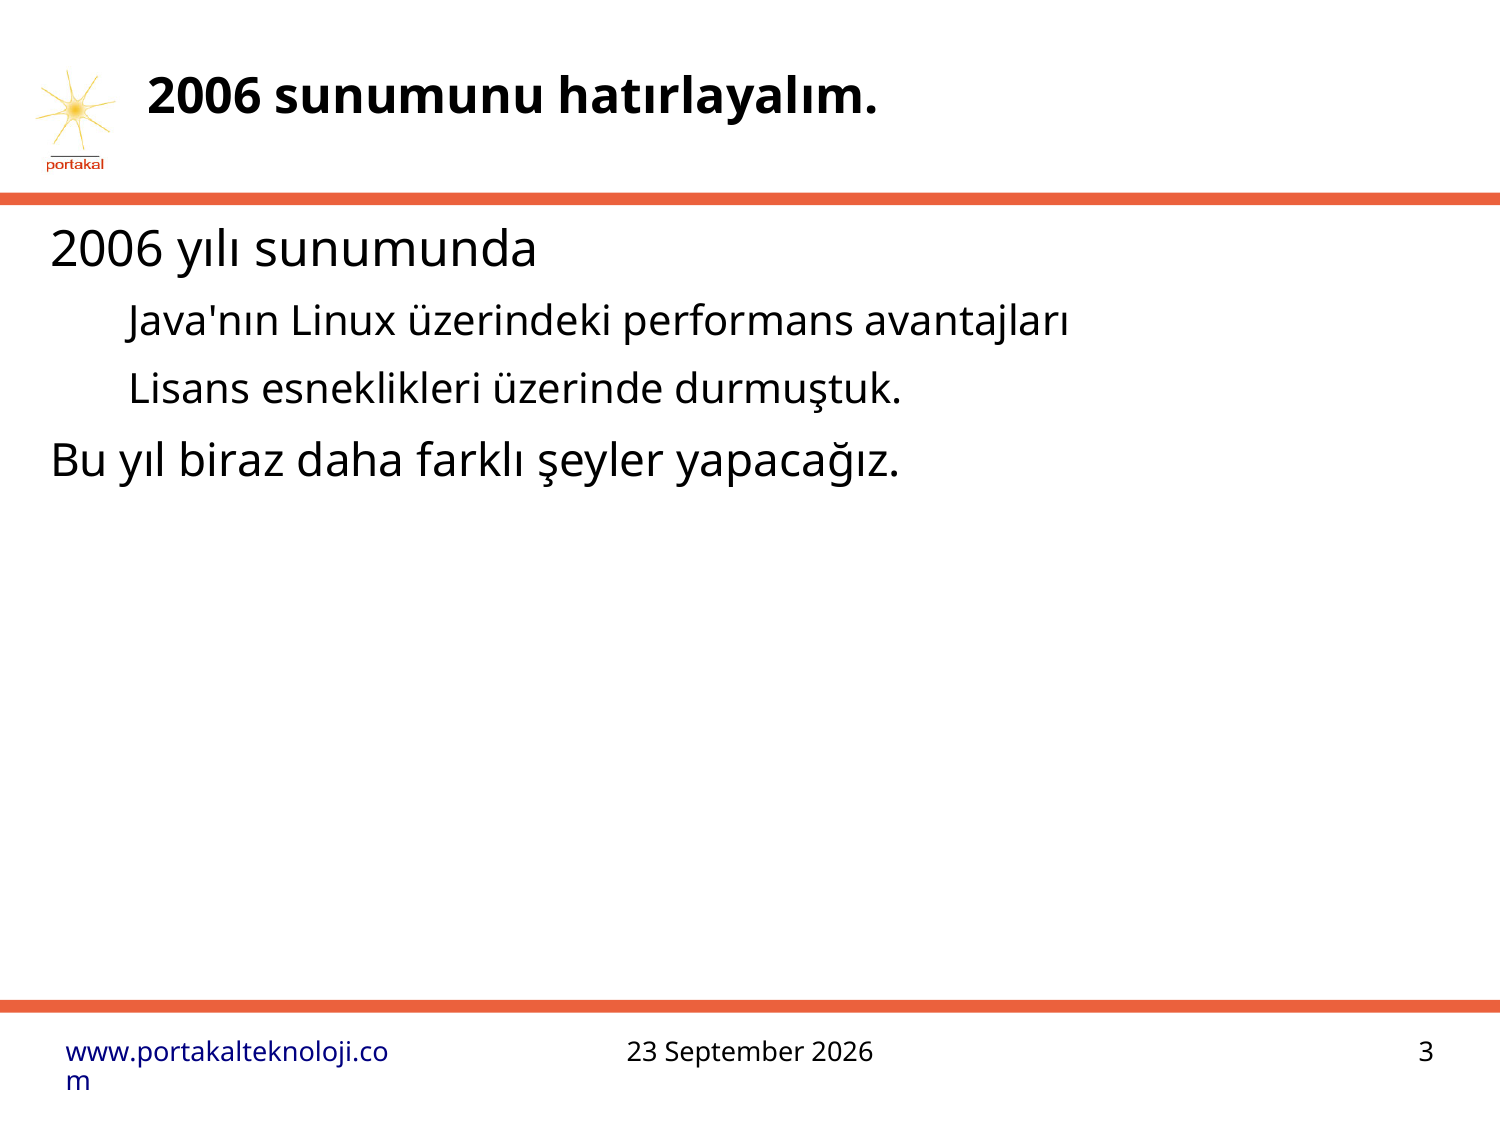

# 2006 sunumunu hatırlayalım.
2006 yılı sunumunda
Java'nın Linux üzerindeki performans avantajları
Lisans esneklikleri üzerinde durmuştuk.
Bu yıl biraz daha farklı şeyler yapacağız.